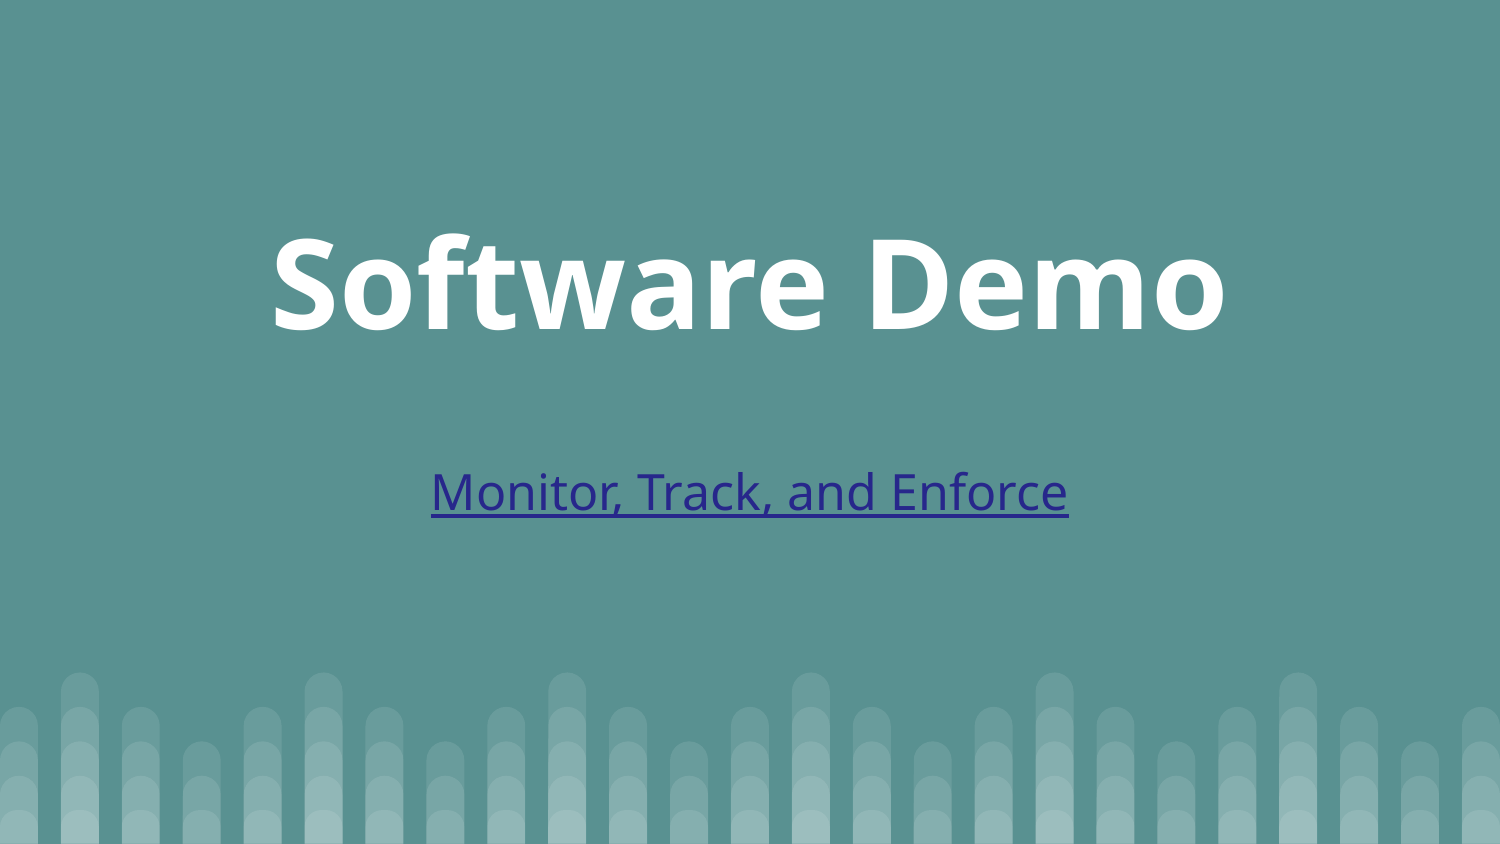

# Software Demo
Monitor, Track, and Enforce